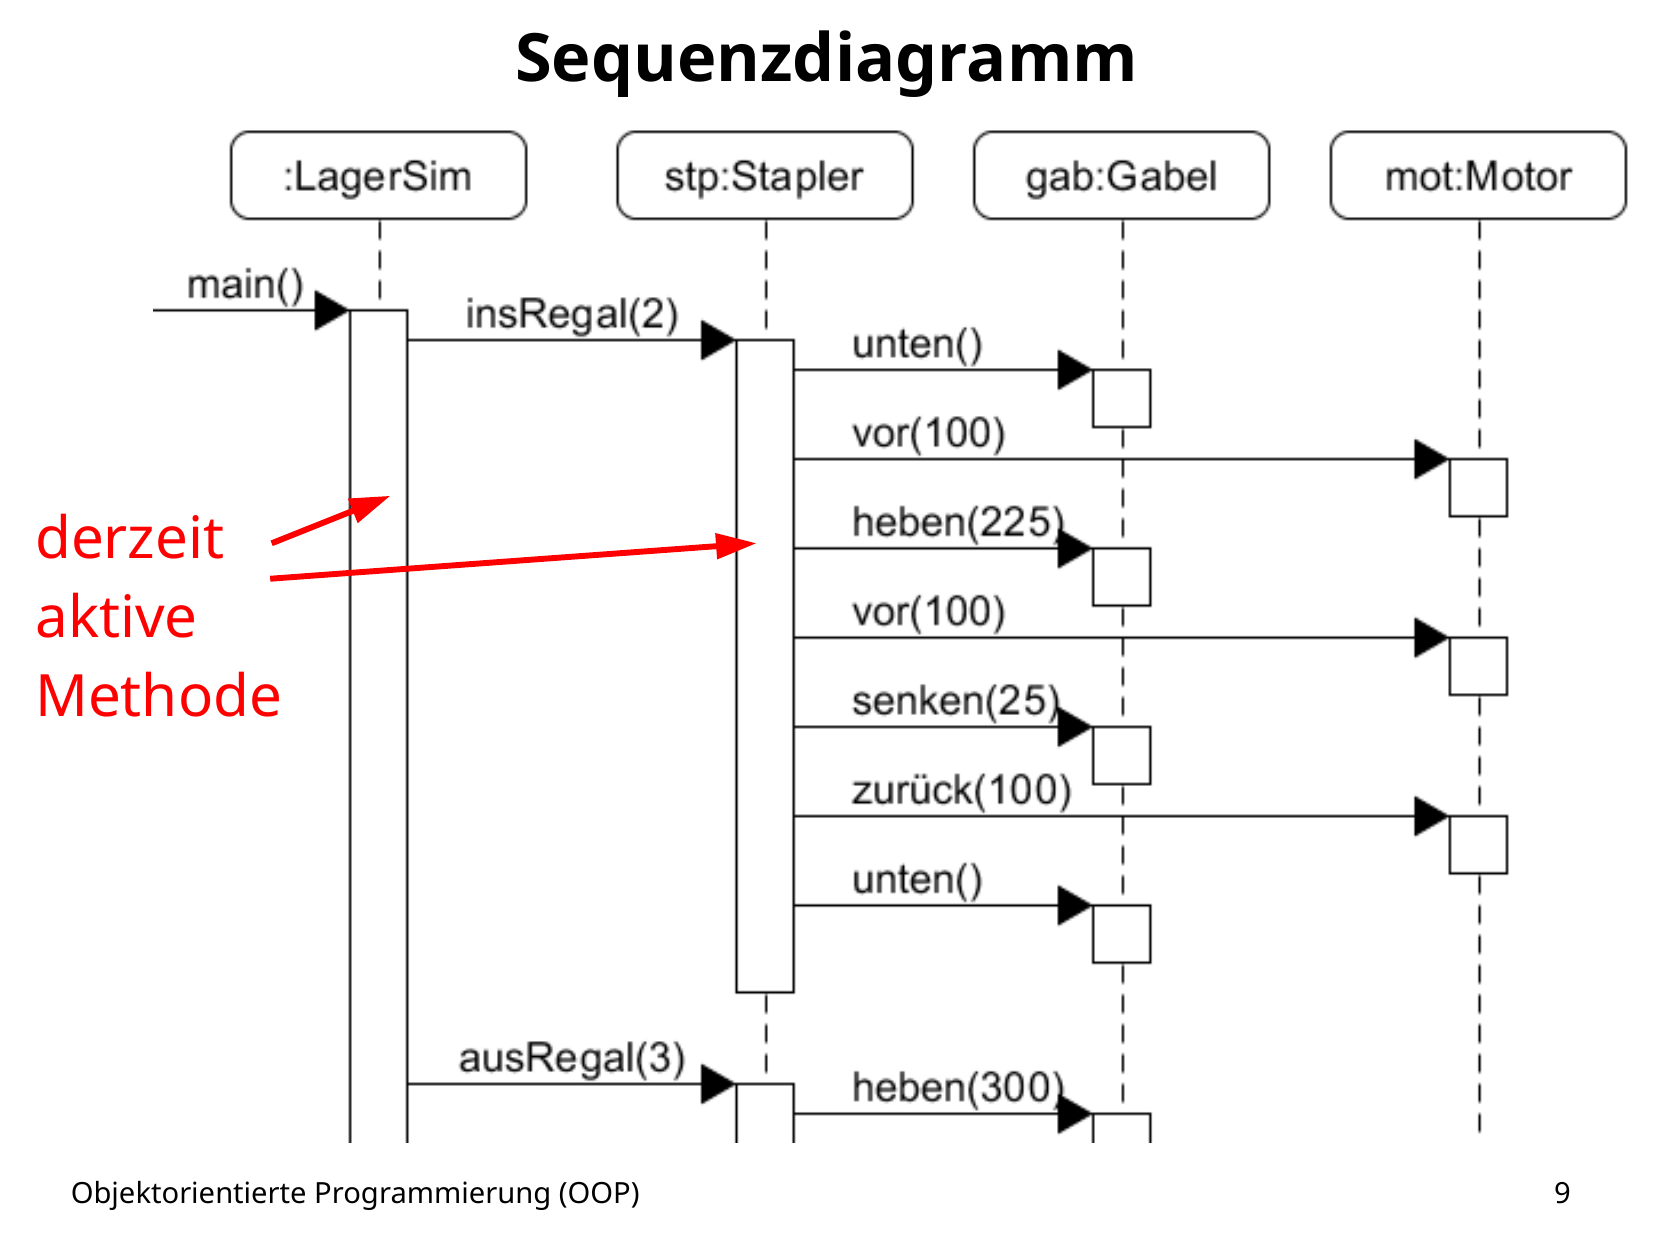

# Sequenzdiagramm
derzeit
aktive Methode
Objektorientierte Programmierung (OOP)
9